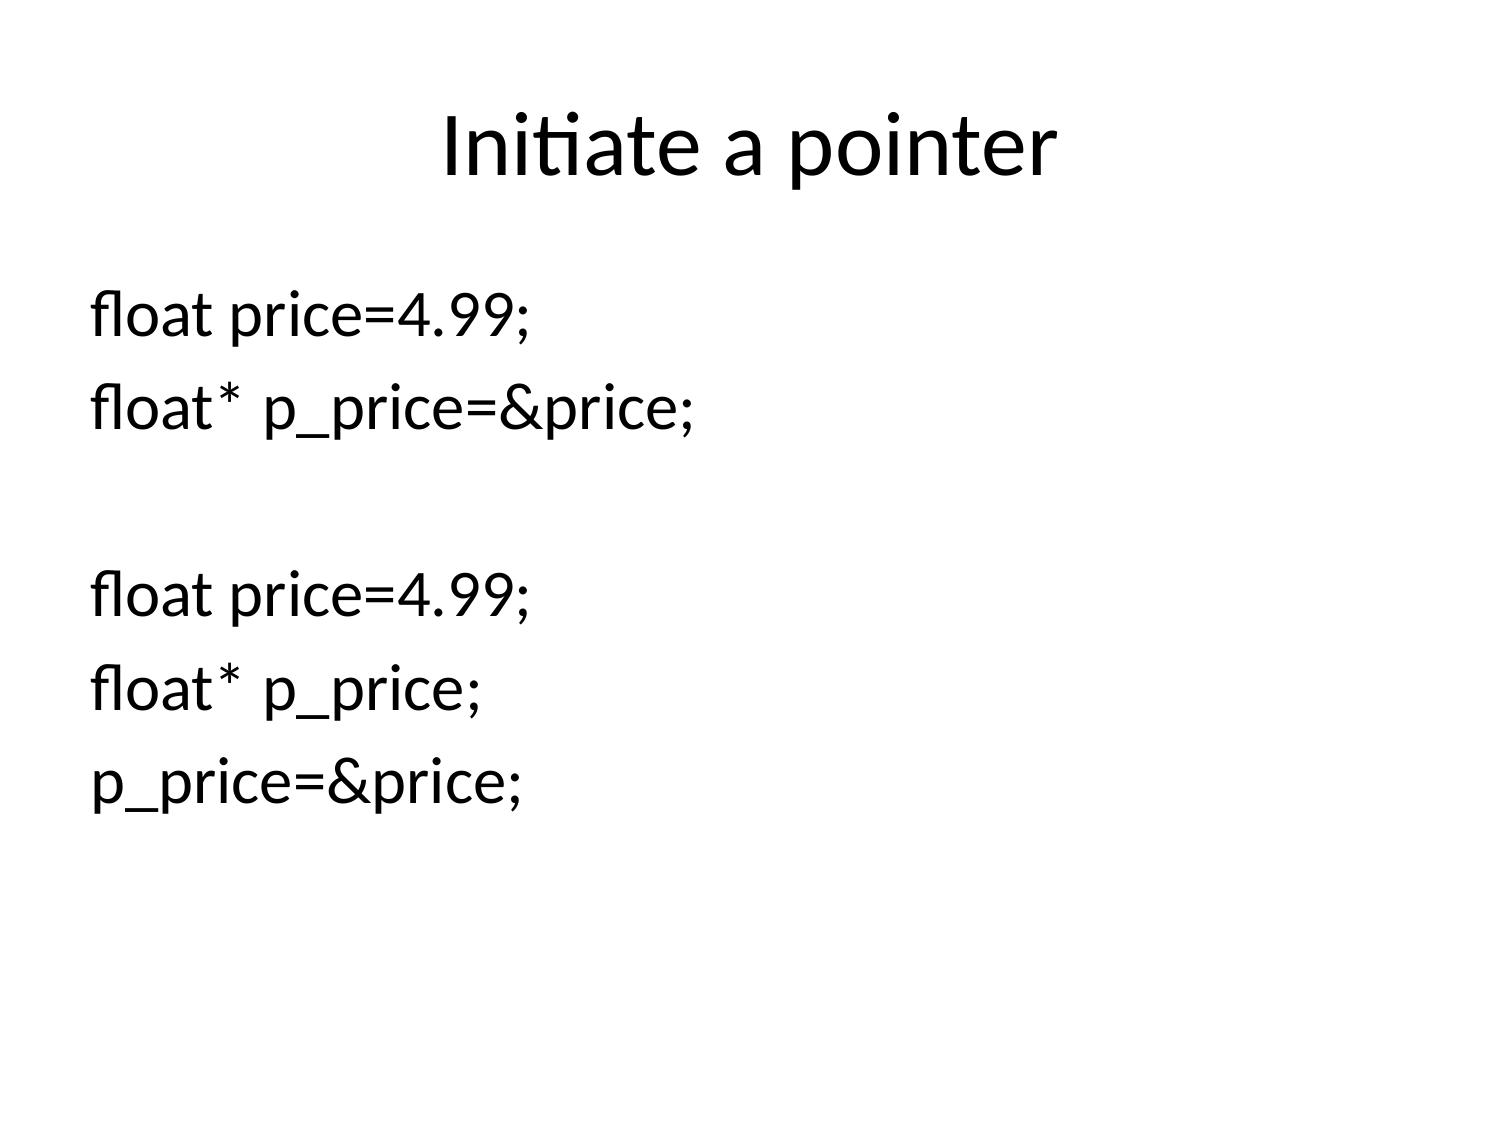

# Initiate a pointer
float price=4.99;
float* p_price=&price;
float price=4.99;
float* p_price;
p_price=&price;